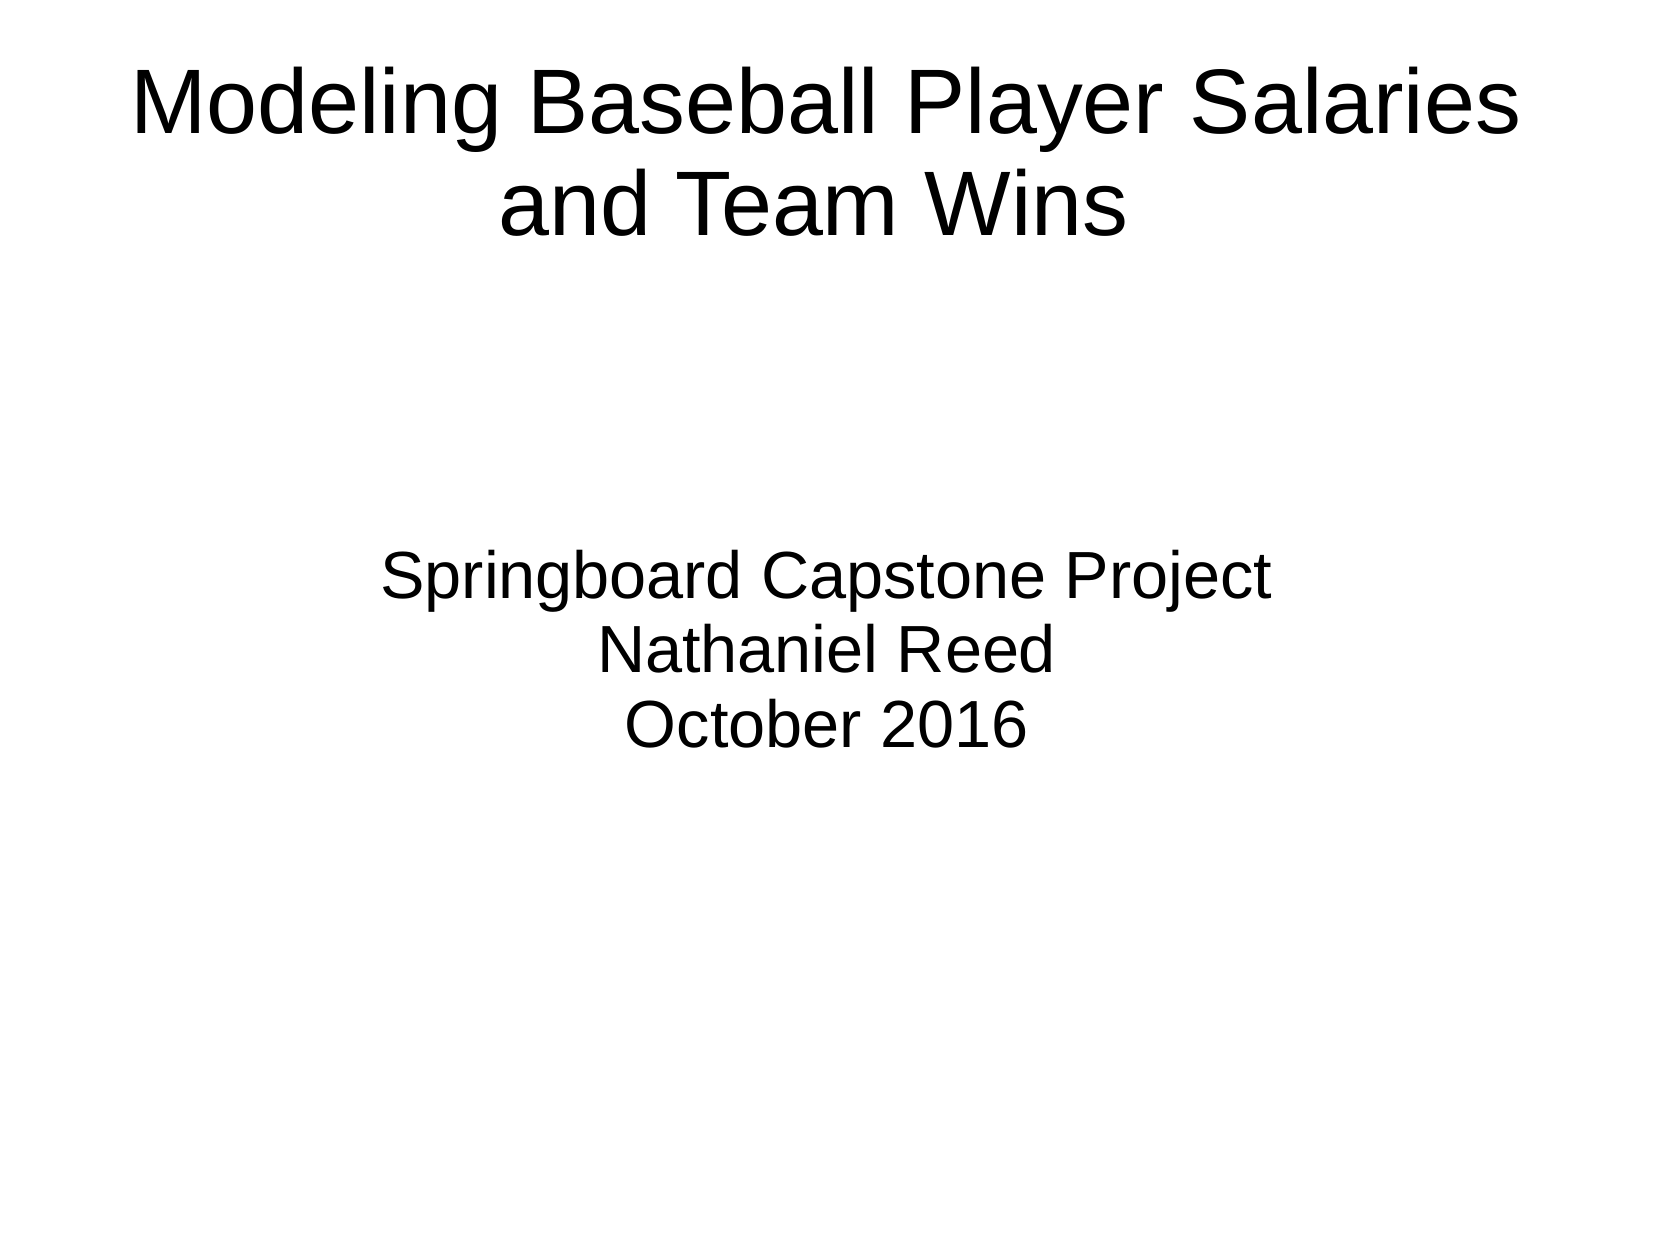

# Modeling Baseball Player Salaries and Team Wins
Springboard Capstone Project
Nathaniel Reed
October 2016